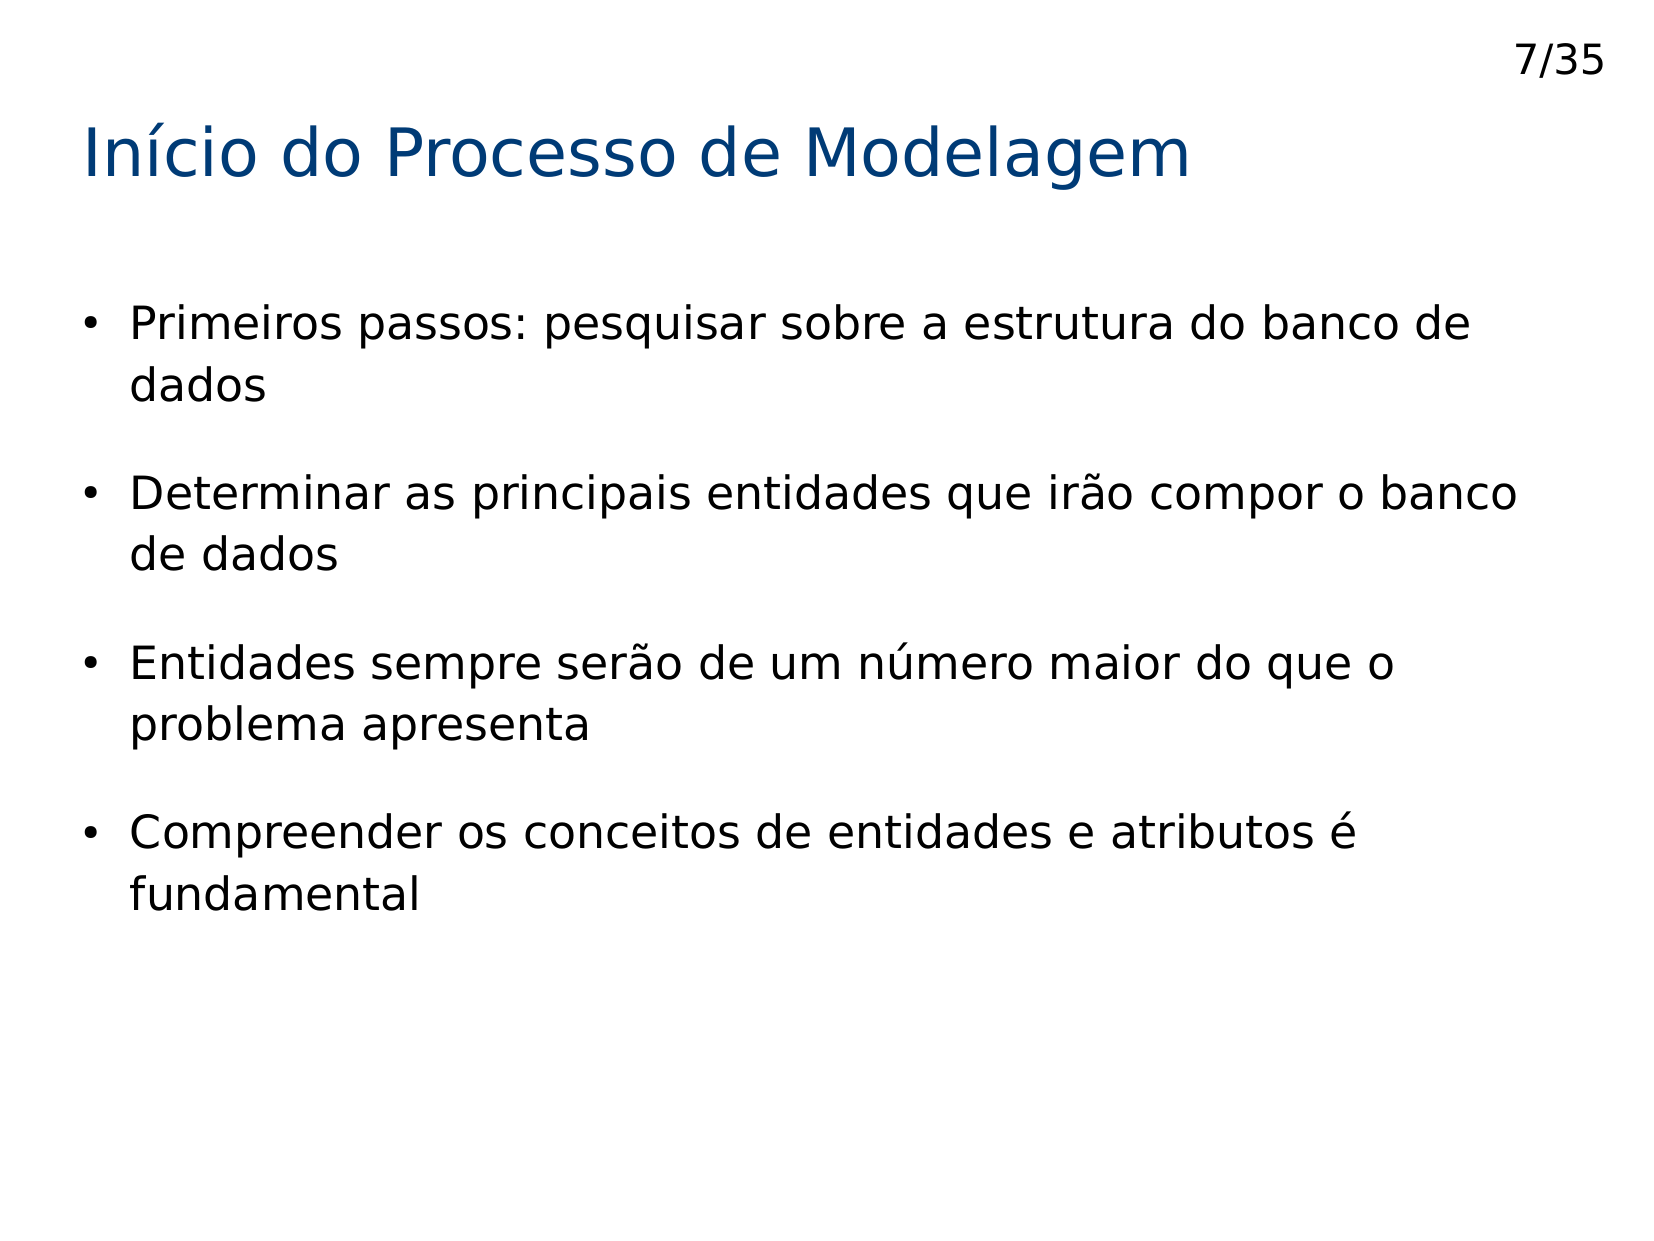

7
# Início do Processo de Modelagem
Primeiros passos: pesquisar sobre a estrutura do banco de dados
Determinar as principais entidades que irão compor o banco de dados
Entidades sempre serão de um número maior do que o problema apresenta
Compreender os conceitos de entidades e atributos é fundamental